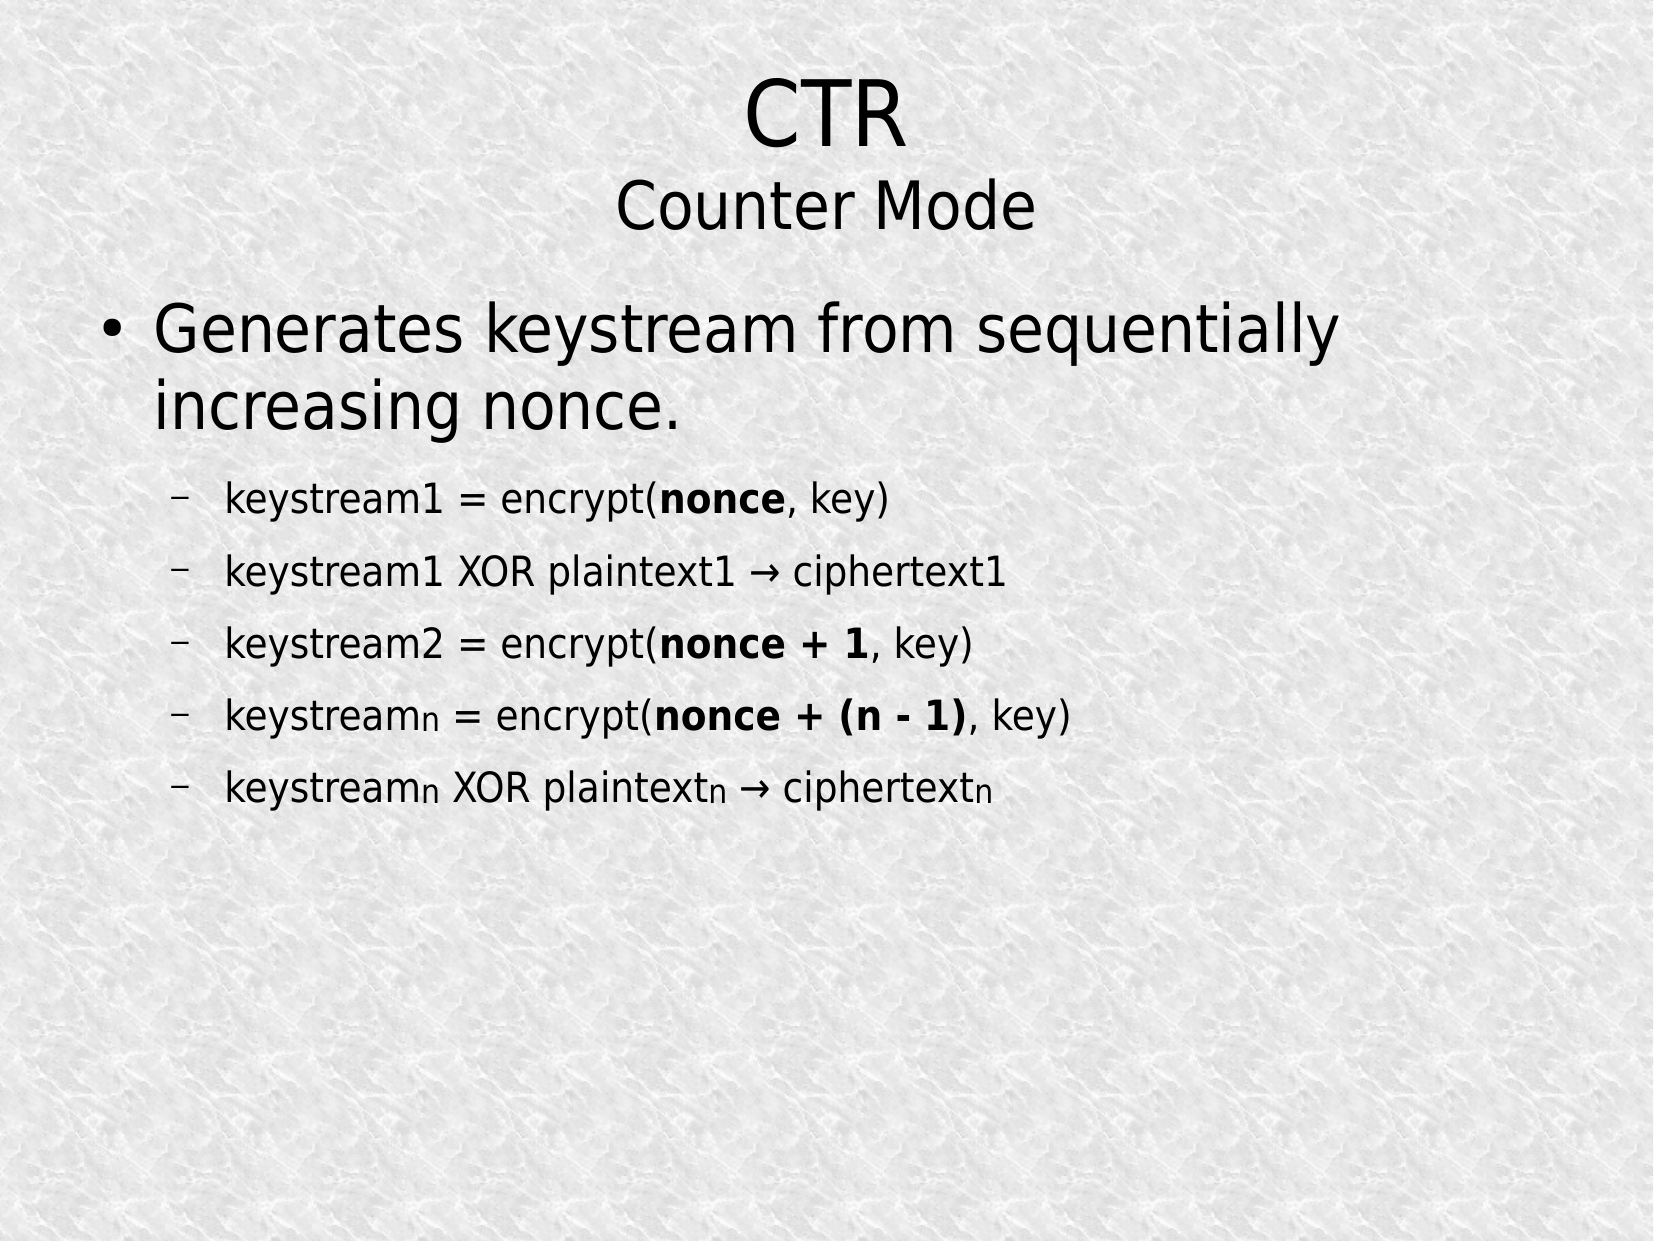

CTR
Counter Mode
# Generates keystream from sequentially increasing nonce.
keystream1 = encrypt(nonce, key)
keystream1 XOR plaintext1 → ciphertext1
keystream2 = encrypt(nonce + 1, key)
keystreamn = encrypt(nonce + (n - 1), key)
keystreamn XOR plaintextn → ciphertextn